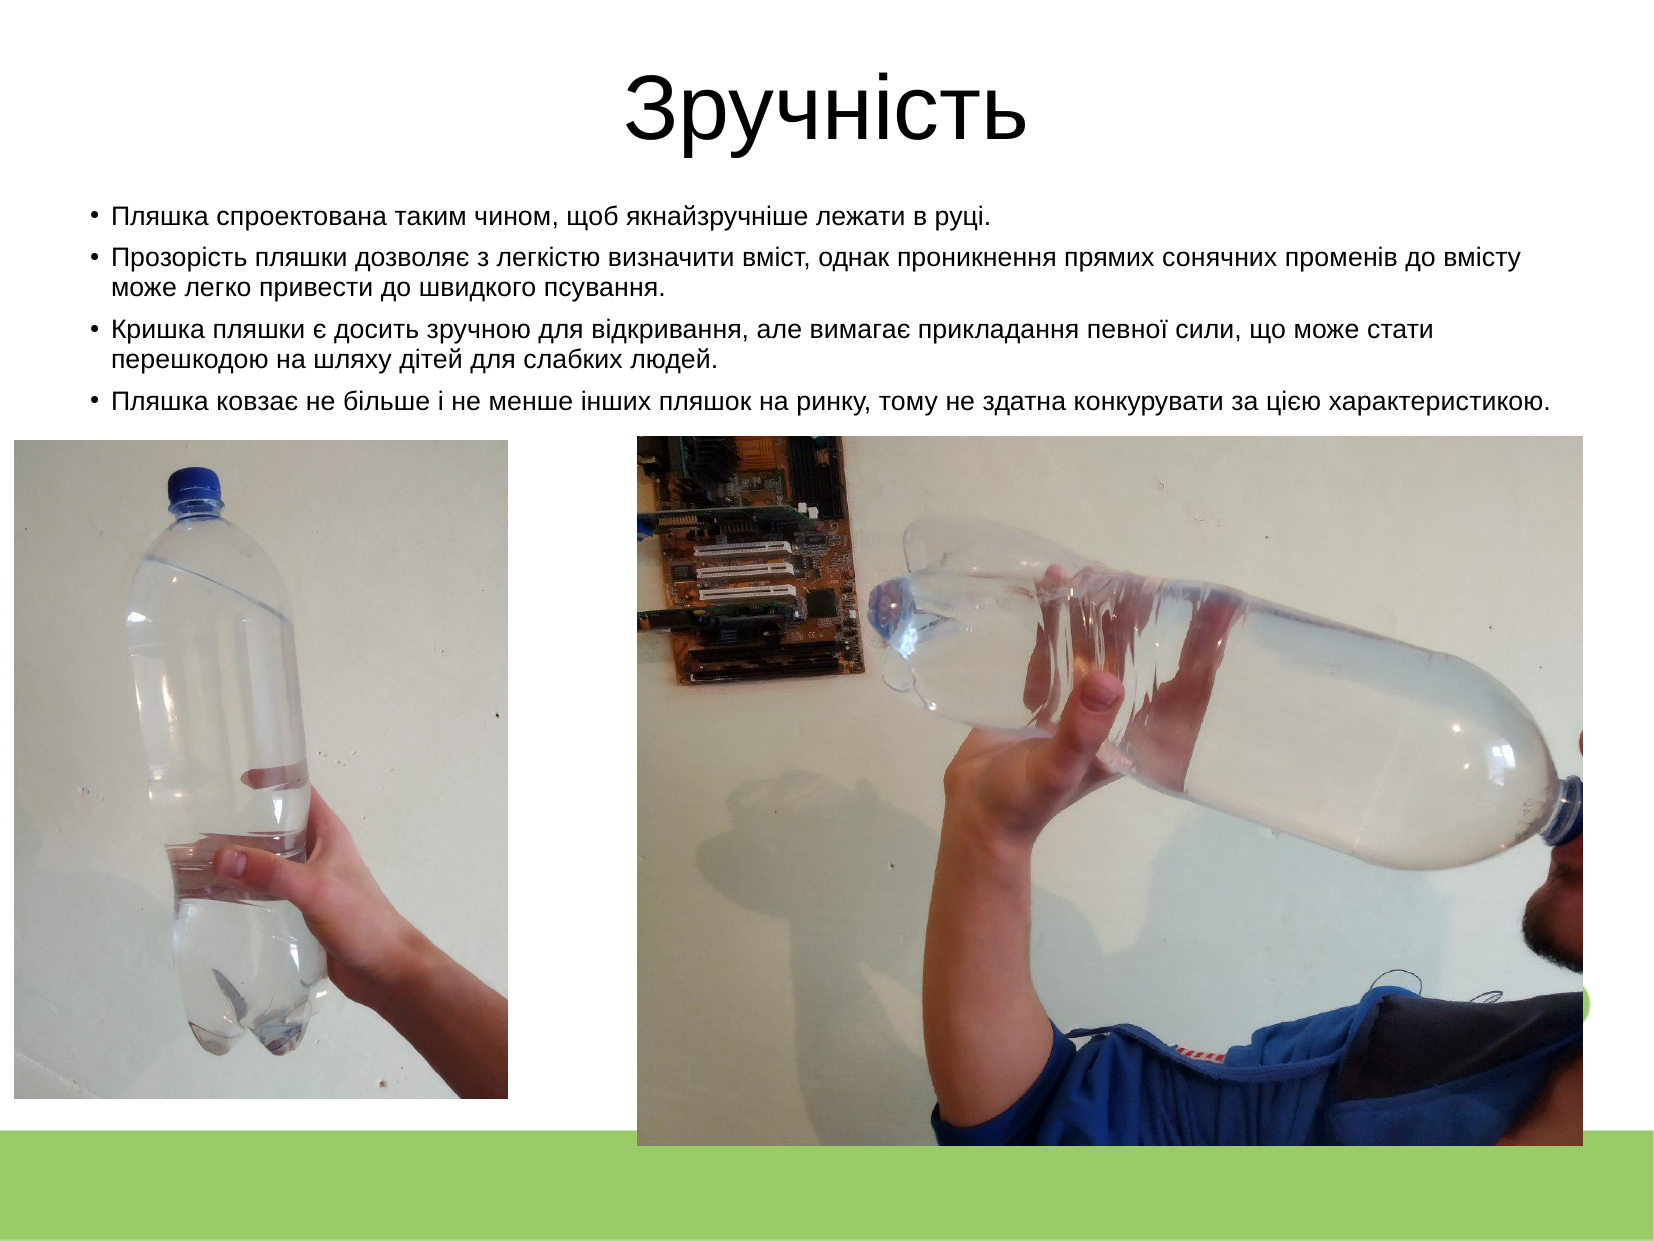

# Зручність
Пляшка спроектована таким чином, щоб якнайзручніше лежати в руці.
Прозорість пляшки дозволяє з легкістю визначити вміст, однак проникнення прямих сонячних променів до вмісту може легко привести до швидкого псування.
Кришка пляшки є досить зручною для відкривання, але вимагає прикладання певної сили, що може стати перешкодою на шляху дітей для слабких людей.
Пляшка ковзає не більше і не менше інших пляшок на ринку, тому не здатна конкурувати за цією характеристикою.